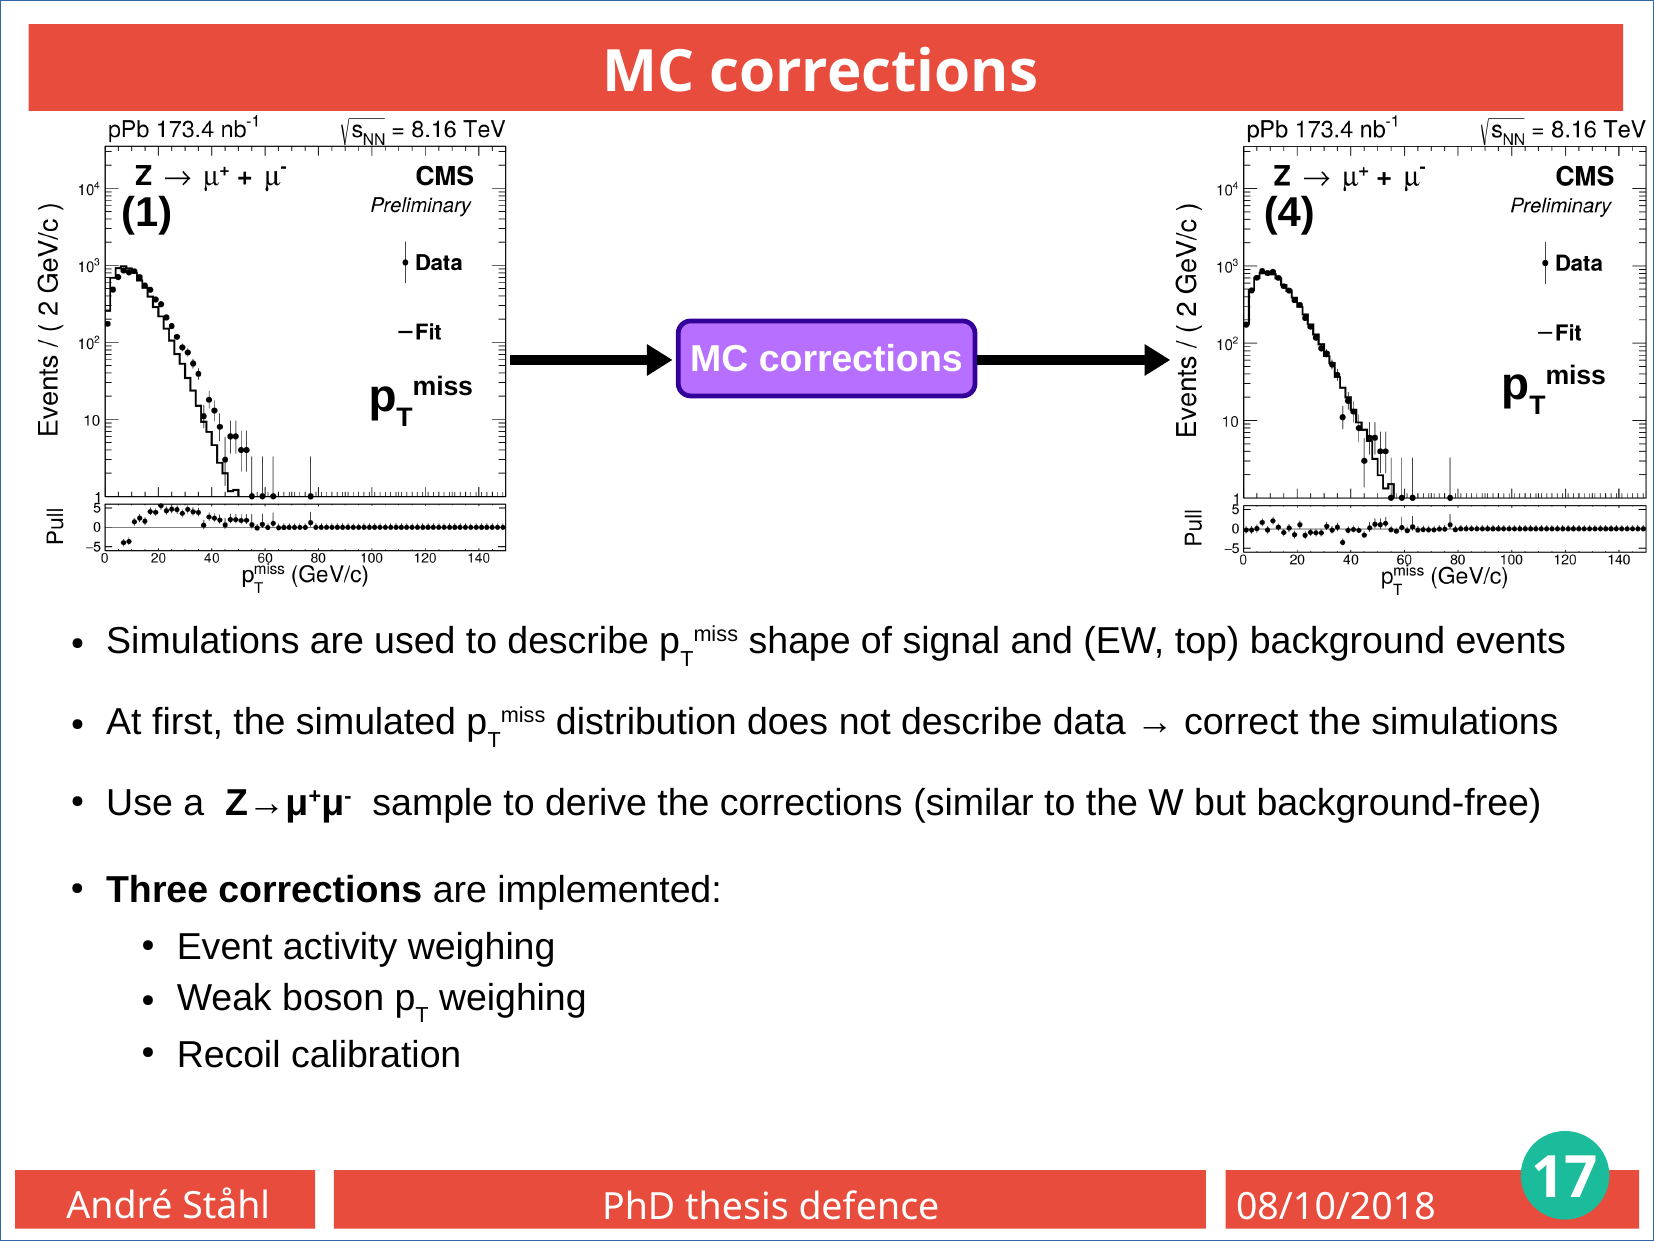

# MC corrections
(1)
(4)
MC corrections
pTmiss
pTmiss
Simulations are used to describe pTmiss shape of signal and (EW, top) background events
At first, the simulated pTmiss distribution does not describe data → correct the simulations
Use a Z→μ+μ- sample to derive the corrections (similar to the W but background-free)
Three corrections are implemented:
Event activity weighing
Weak boson pT weighing
Recoil calibration
17
08/10/2018